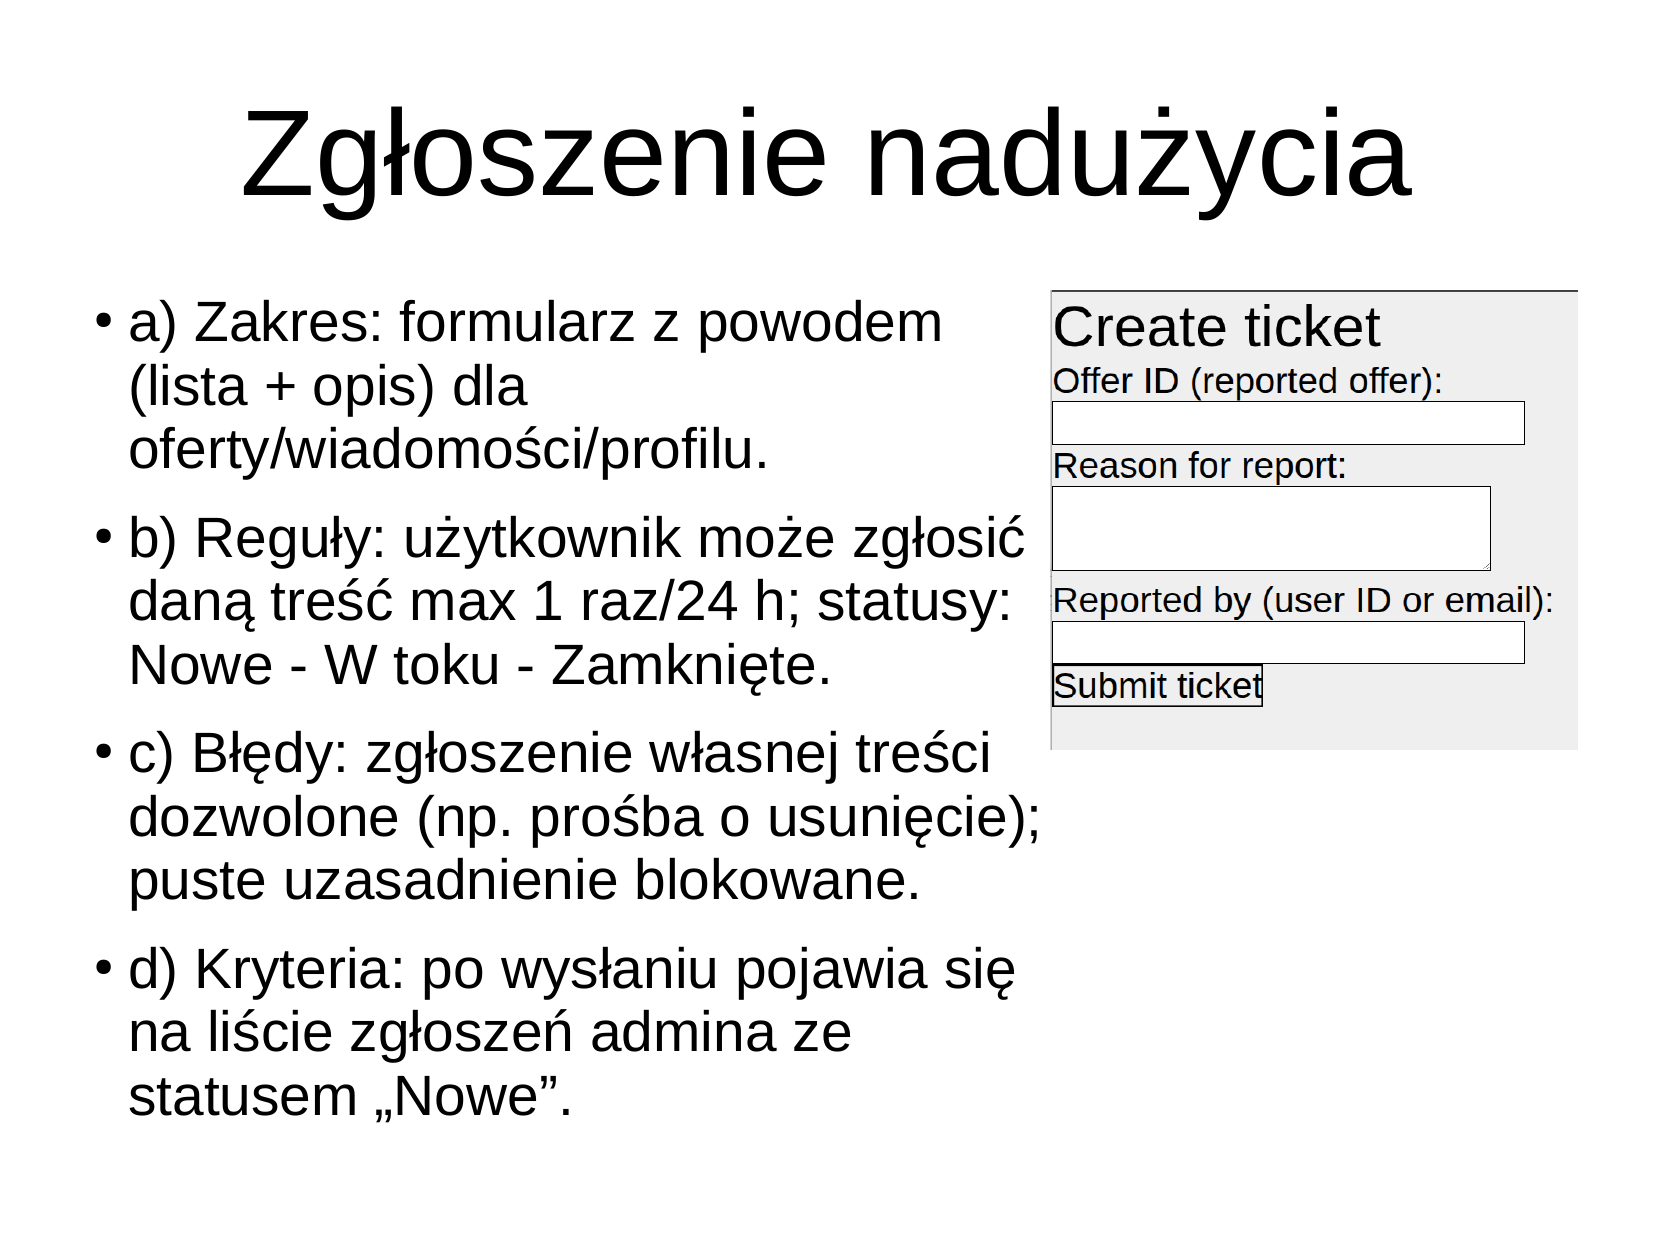

# Zgłoszenie nadużycia
a) Zakres: formularz z powodem (lista + opis) dla oferty/wiadomości/profilu.
b) Reguły: użytkownik może zgłosić daną treść max 1 raz/24 h; statusy: Nowe - W toku - Zamknięte.
c) Błędy: zgłoszenie własnej treści dozwolone (np. prośba o usunięcie); puste uzasadnienie blokowane.
d) Kryteria: po wysłaniu pojawia się na liście zgłoszeń admina ze statusem „Nowe”.